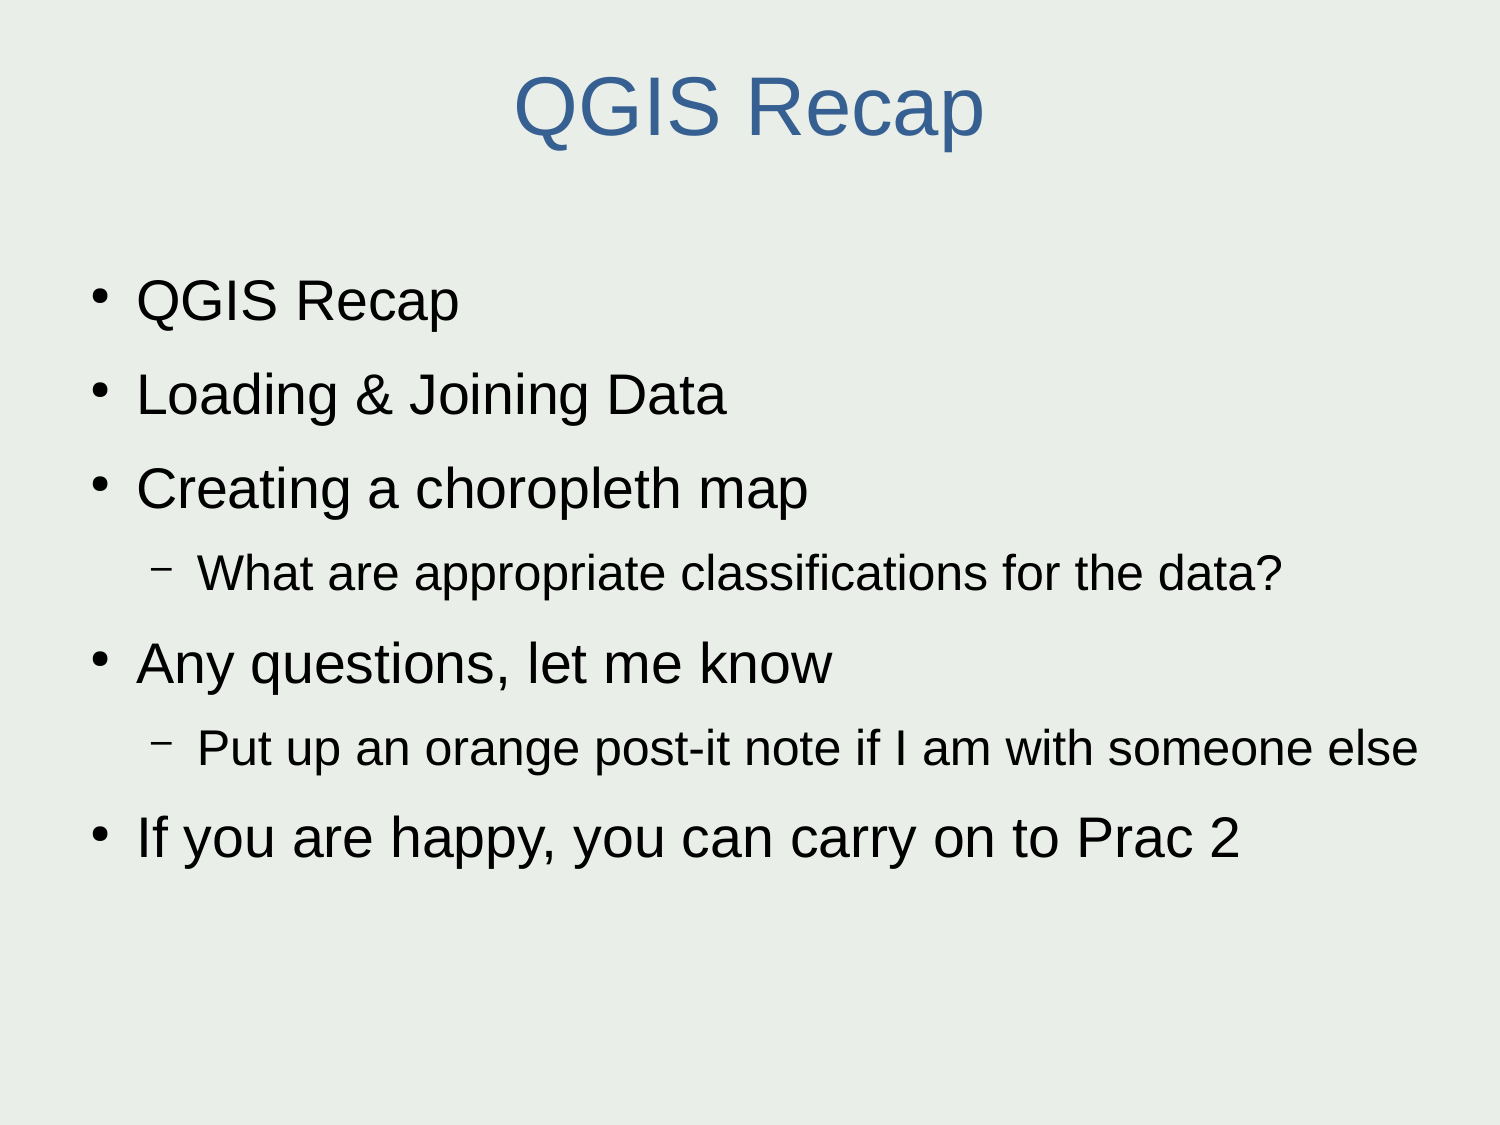

QGIS Recap
# QGIS Recap
Loading & Joining Data
Creating a choropleth map
What are appropriate classifications for the data?
Any questions, let me know
Put up an orange post-it note if I am with someone else
If you are happy, you can carry on to Prac 2